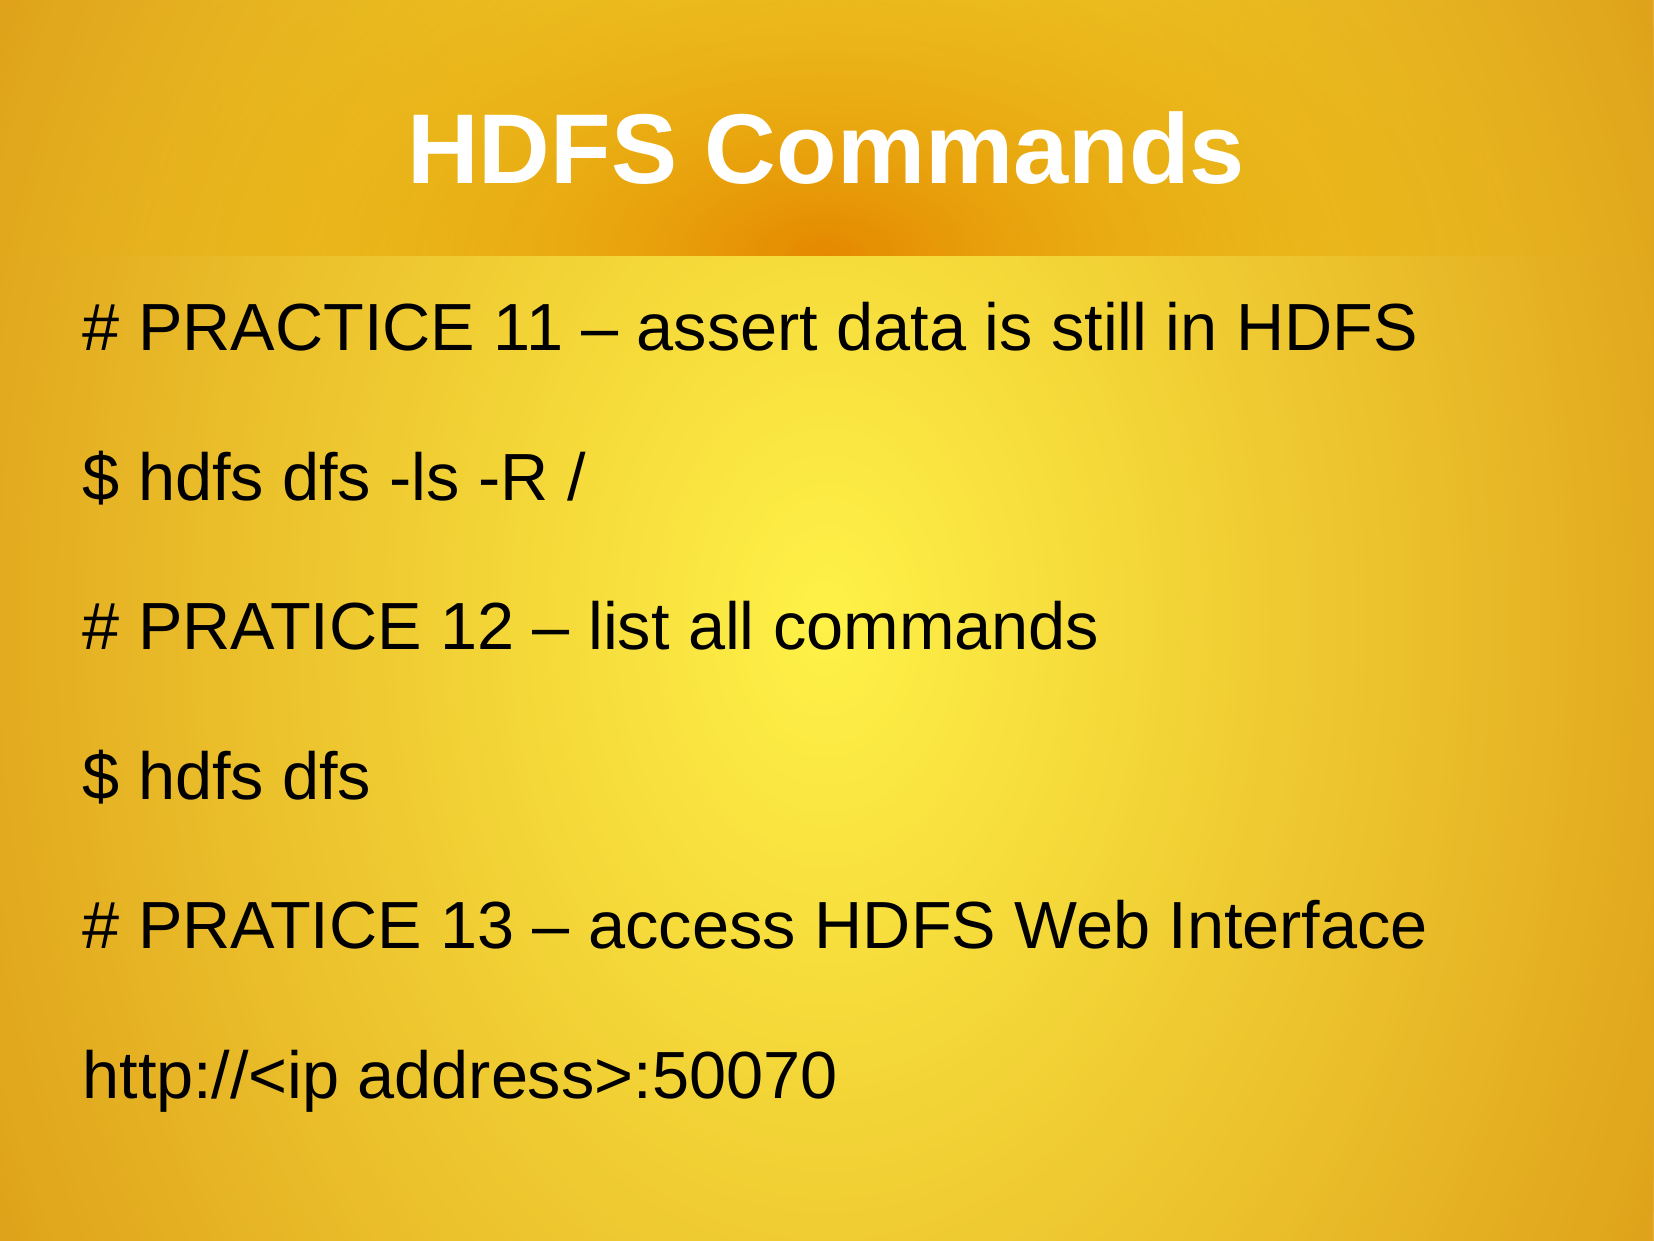

# HDFS Commands
# PRACTICE 11 – assert data is still in HDFS
$ hdfs dfs -ls -R /
# PRATICE 12 – list all commands
$ hdfs dfs
# PRATICE 13 – access HDFS Web Interface
http://<ip address>:50070